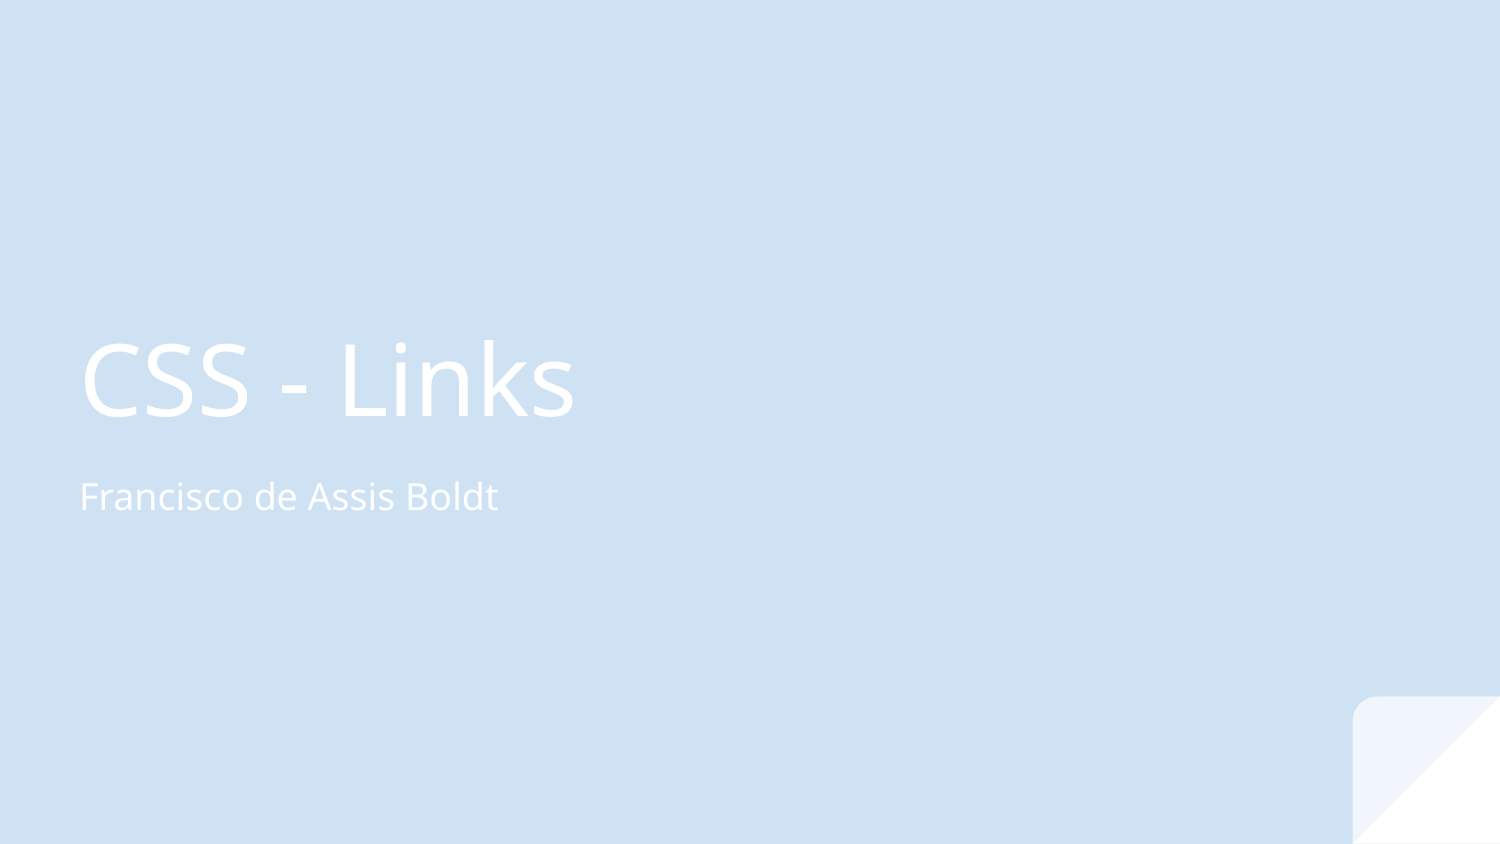

# CSS - Links
Francisco de Assis Boldt